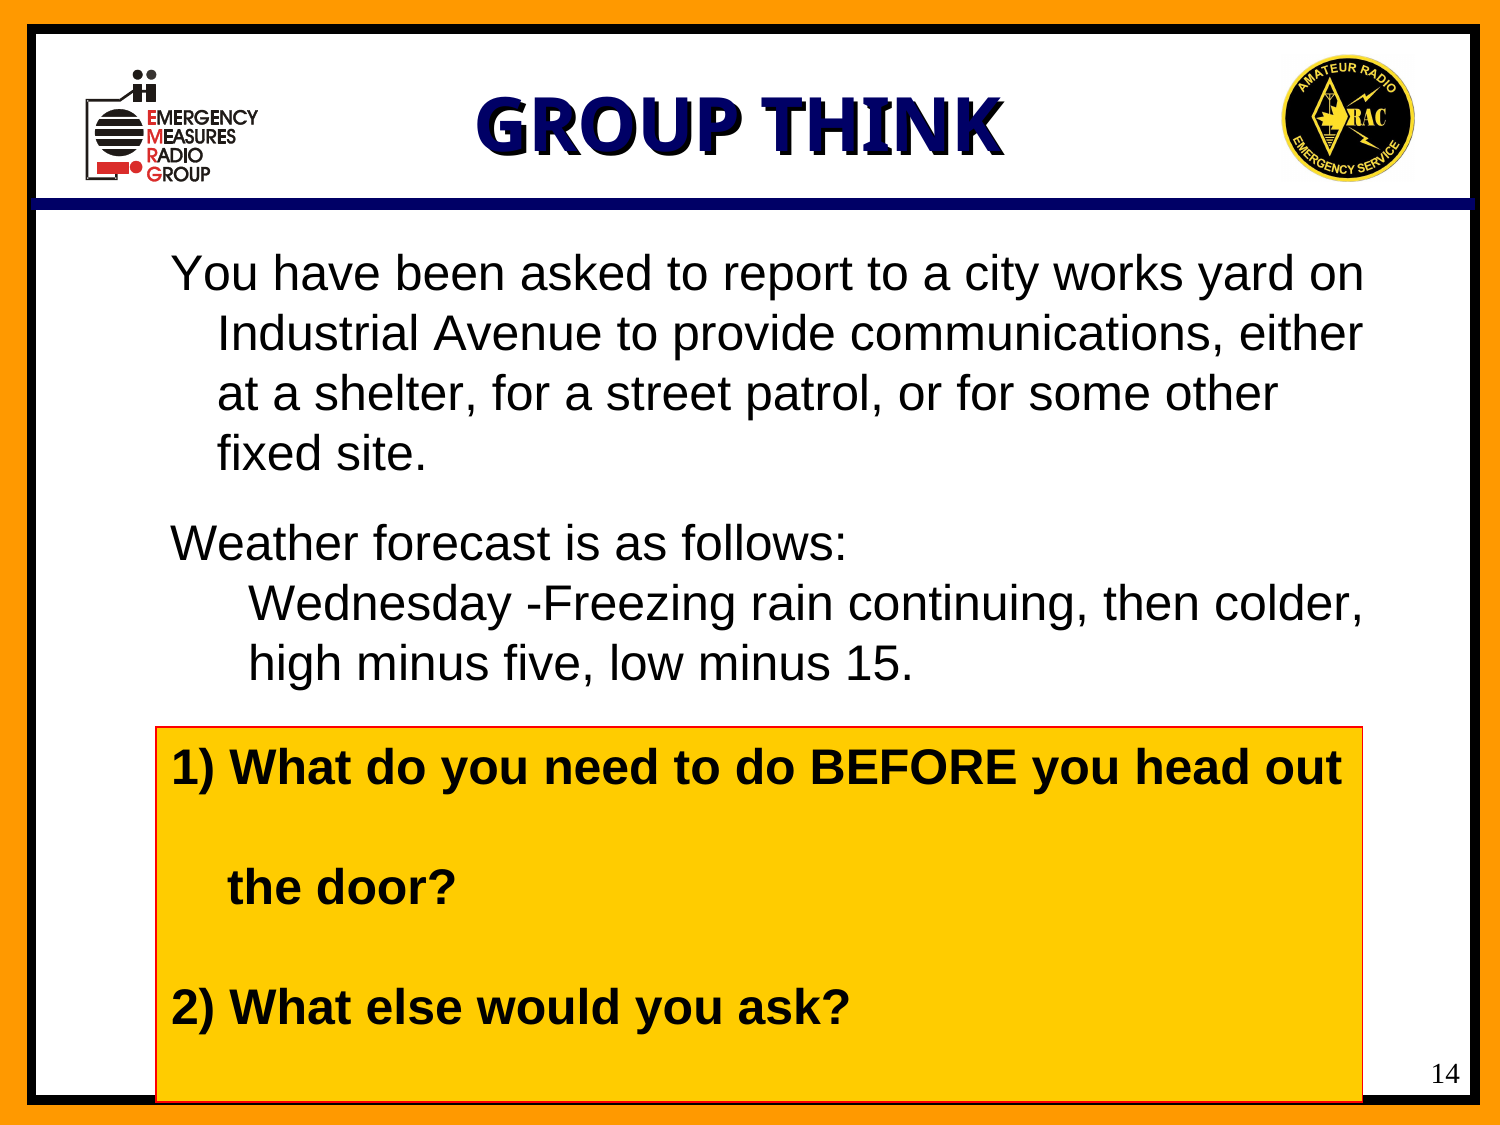

GROUP THINK
You have been asked to report to a city works yard on Industrial Avenue to provide communications, either at a shelter, for a street patrol, or for some other fixed site.
Weather forecast is as follows:
Wednesday -Freezing rain continuing, then colder, high minus five, low minus 15.
1) What do you need to do BEFORE you head out
 the door?
2) What else would you ask?
14